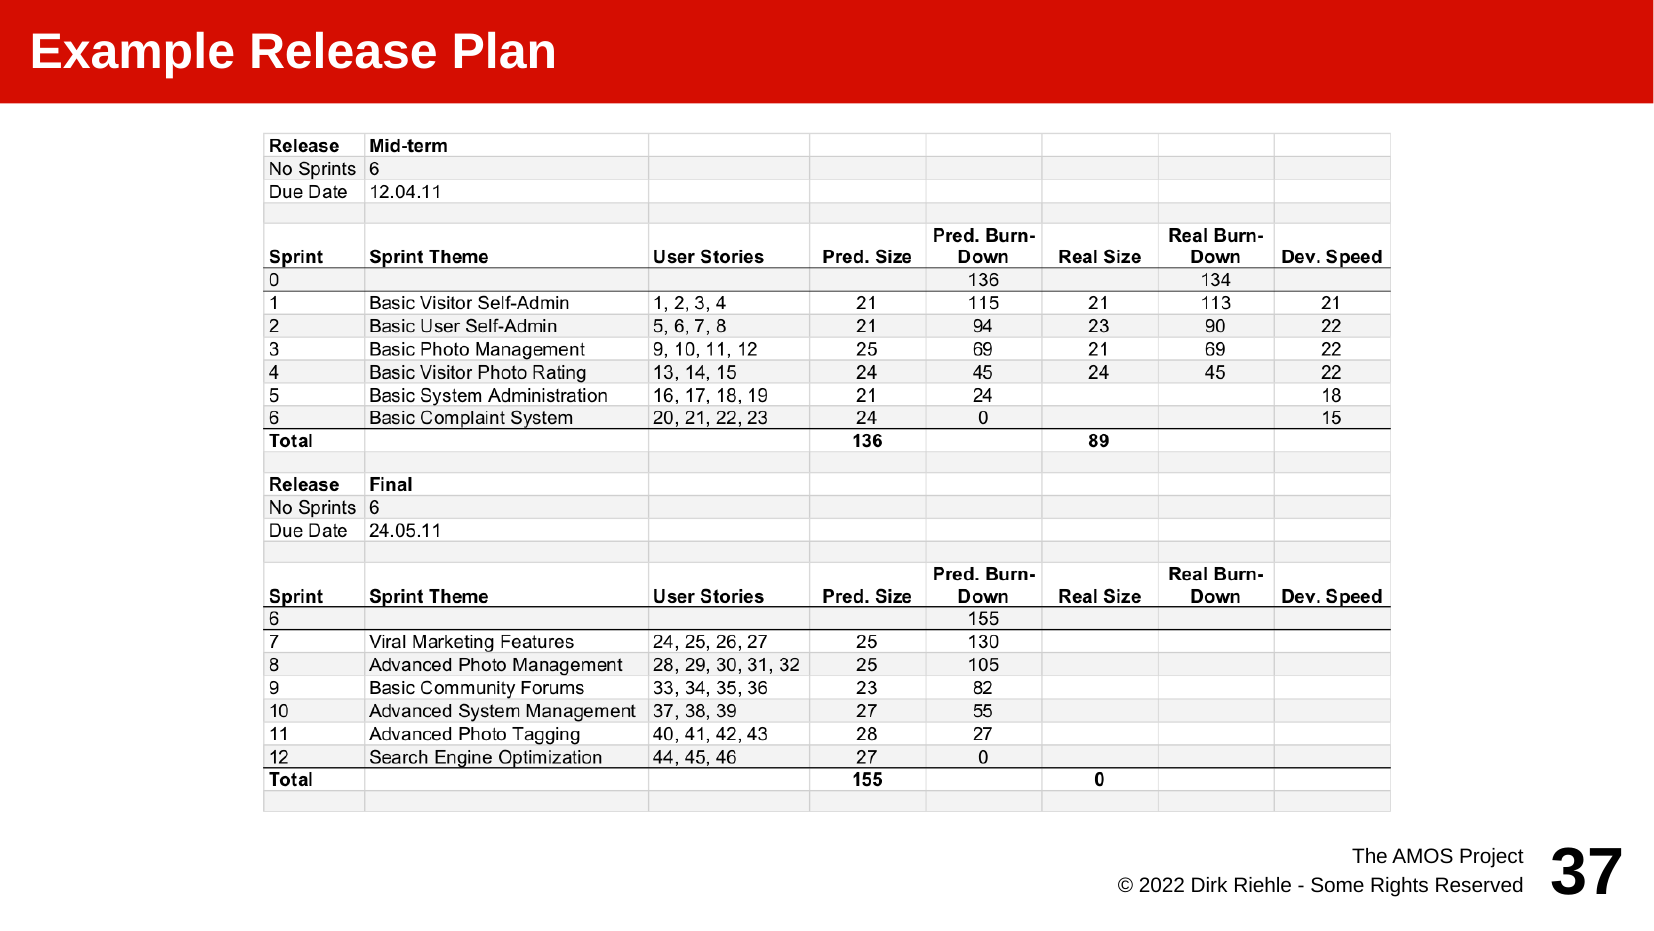

# Example Release Plan
The AMOS Project
37
© 2022 Dirk Riehle - Some Rights Reserved